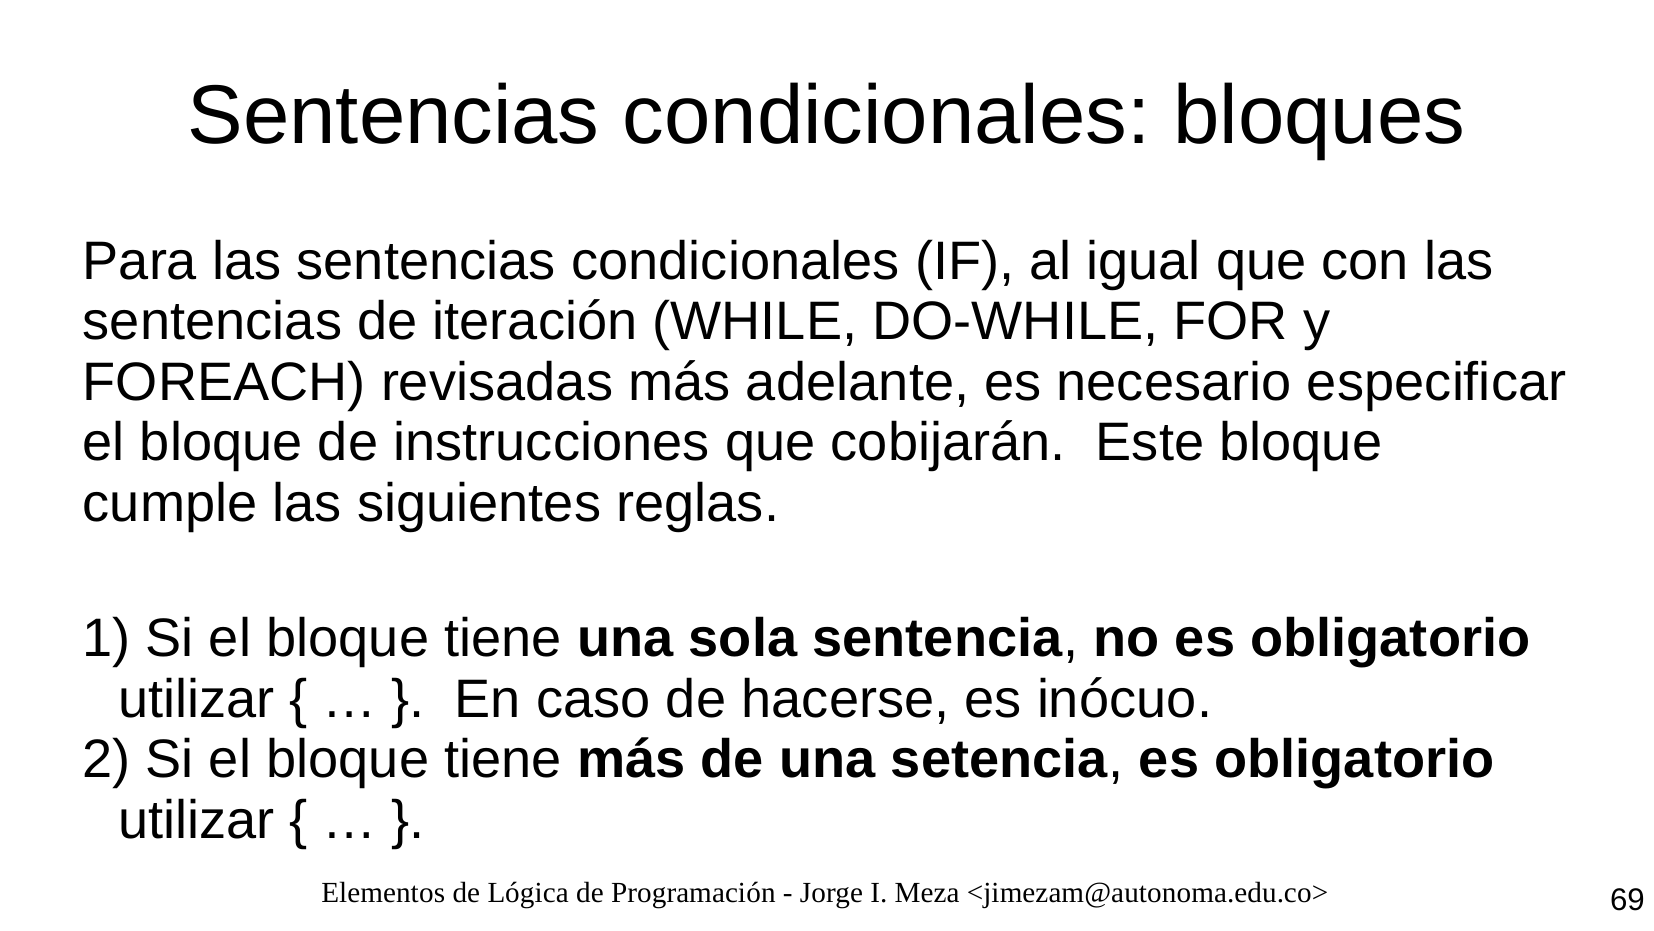

# Sentencias condicionales: bloques
Para las sentencias condicionales (IF), al igual que con las sentencias de iteración (WHILE, DO-WHILE, FOR y FOREACH) revisadas más adelante, es necesario especificar el bloque de instrucciones que cobijarán. Este bloque cumple las siguientes reglas.
 Si el bloque tiene una sola sentencia, no es obligatorio utilizar { … }. En caso de hacerse, es inócuo.
 Si el bloque tiene más de una setencia, es obligatorio utilizar { … }.
Elementos de Lógica de Programación - Jorge I. Meza <jimezam@autonoma.edu.co>